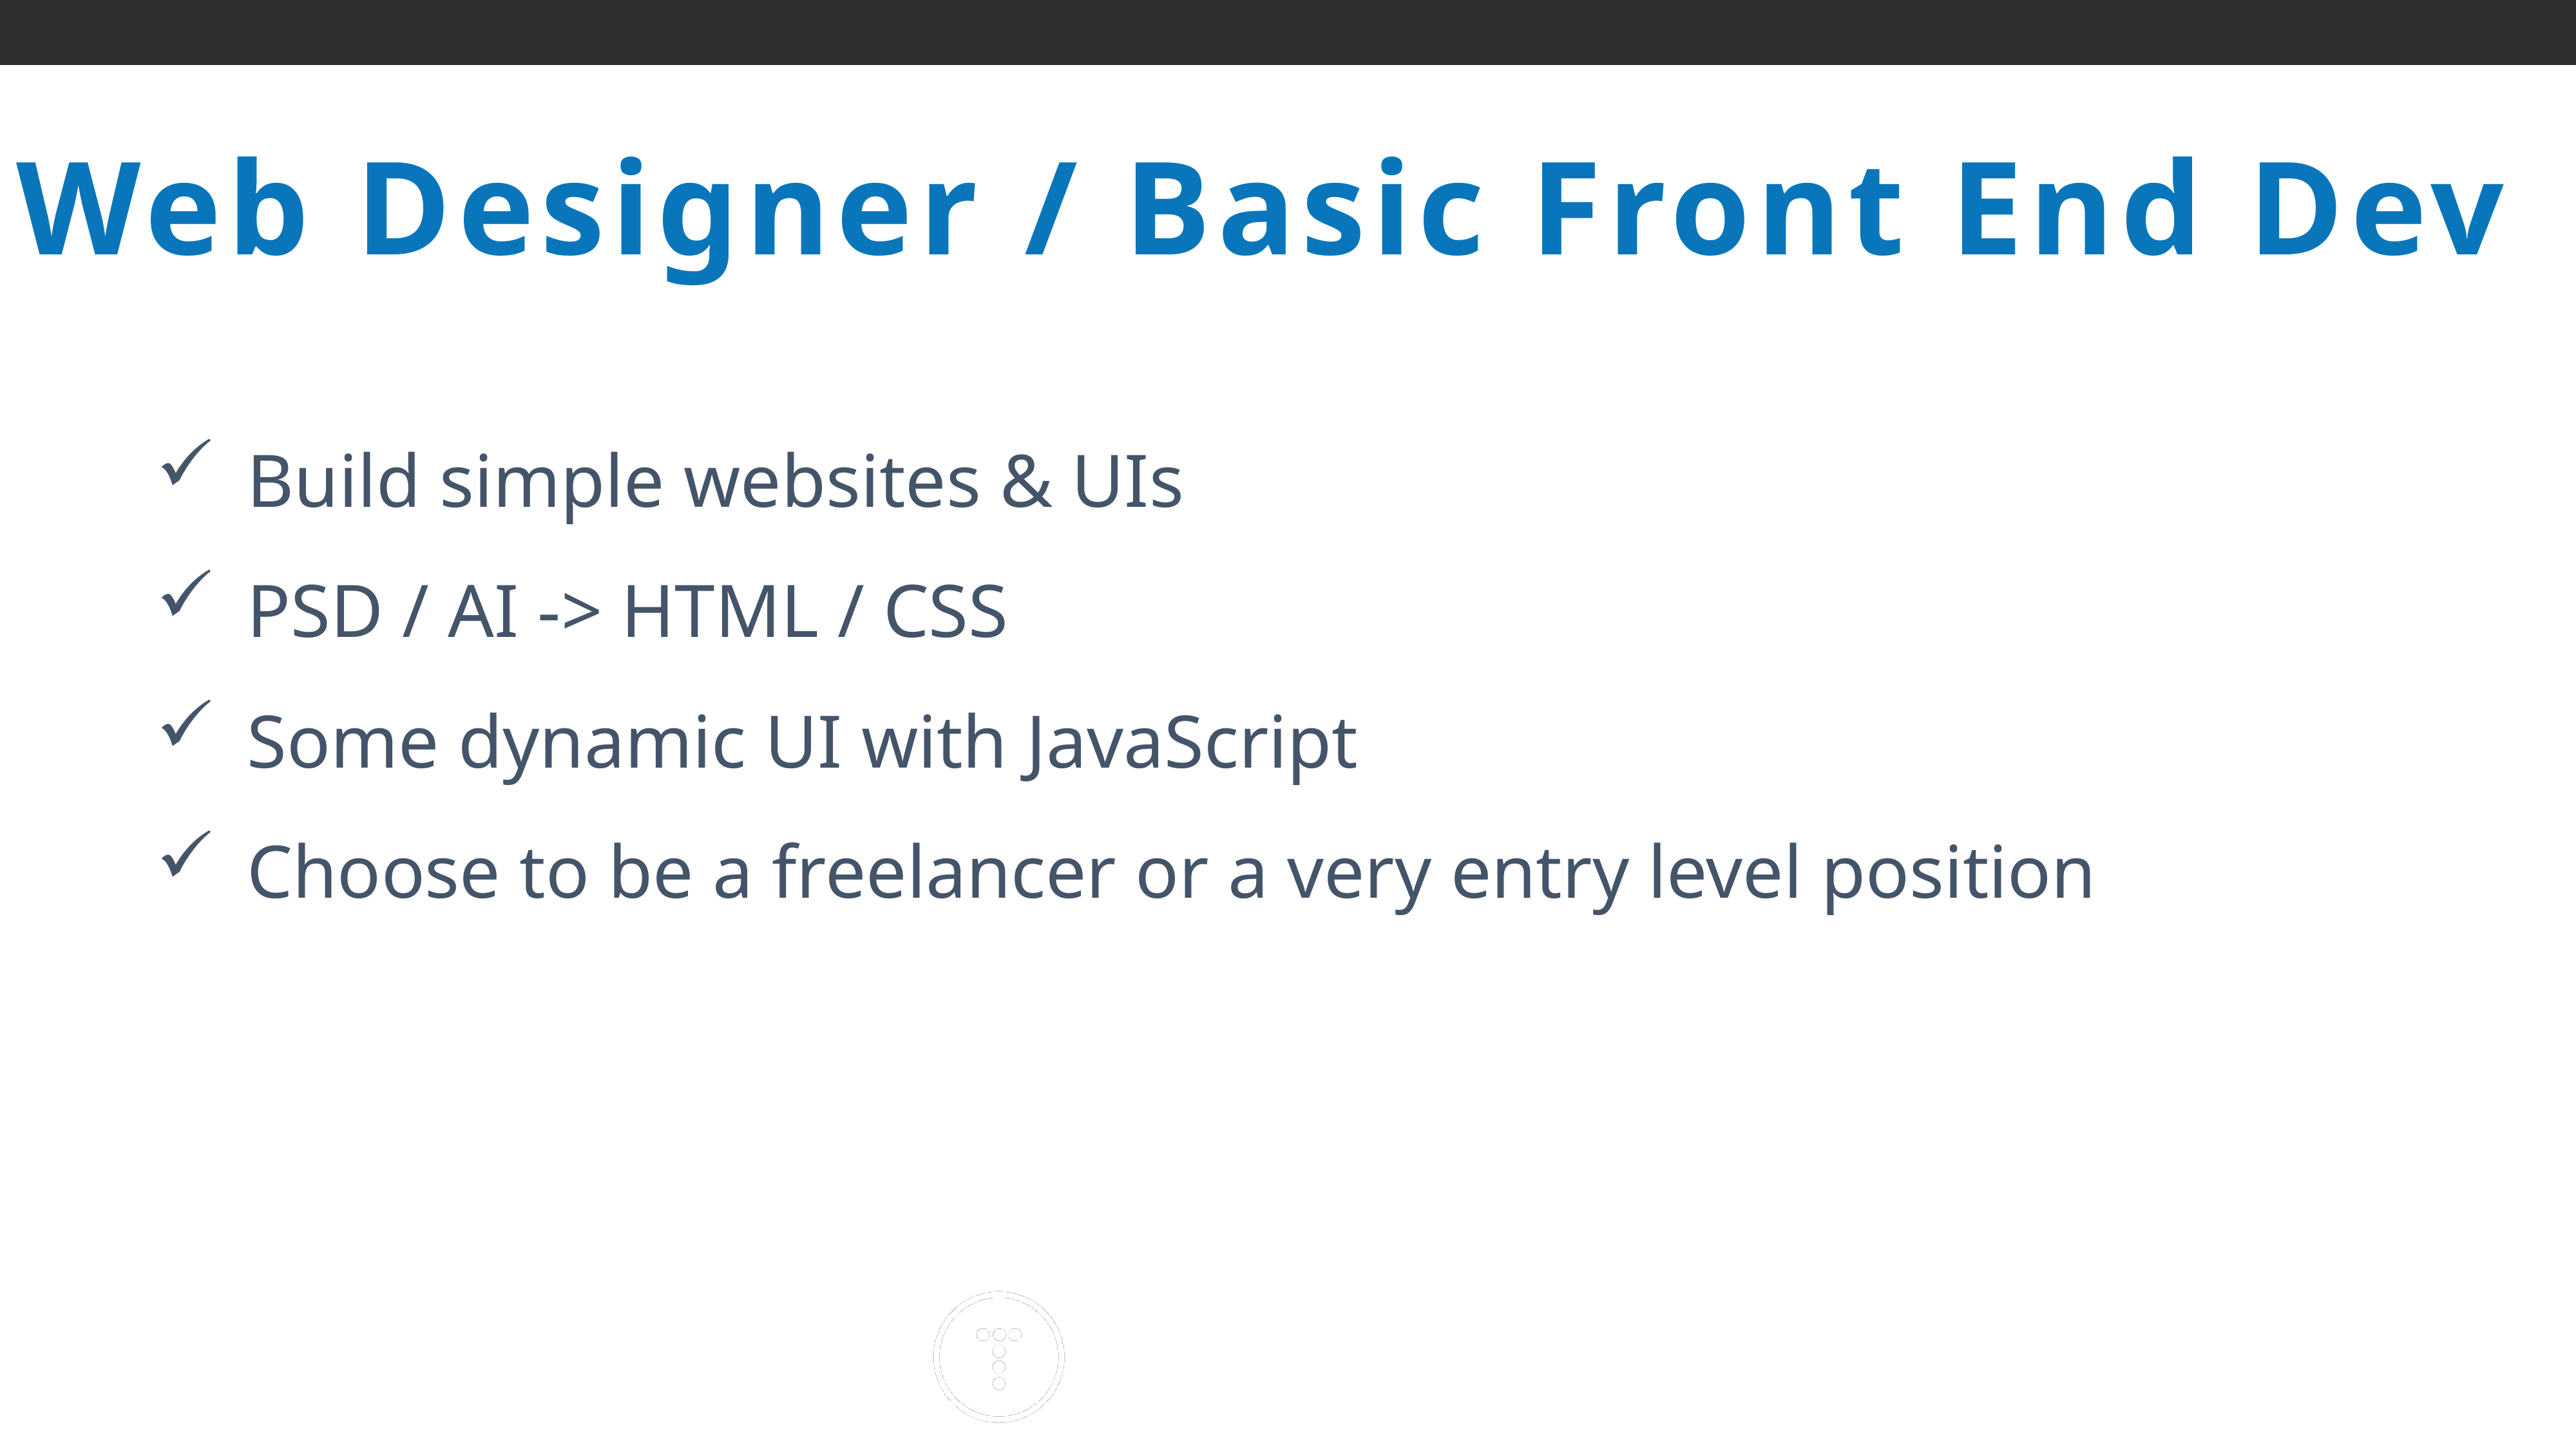

Web Designer / Basic Front End Dev
Build simple websites & UIs
PSD / AI -> HTML / CSS
Some dynamic UI with JavaScript
Choose to be a freelancer or a very entry level position
Traversymedia.com